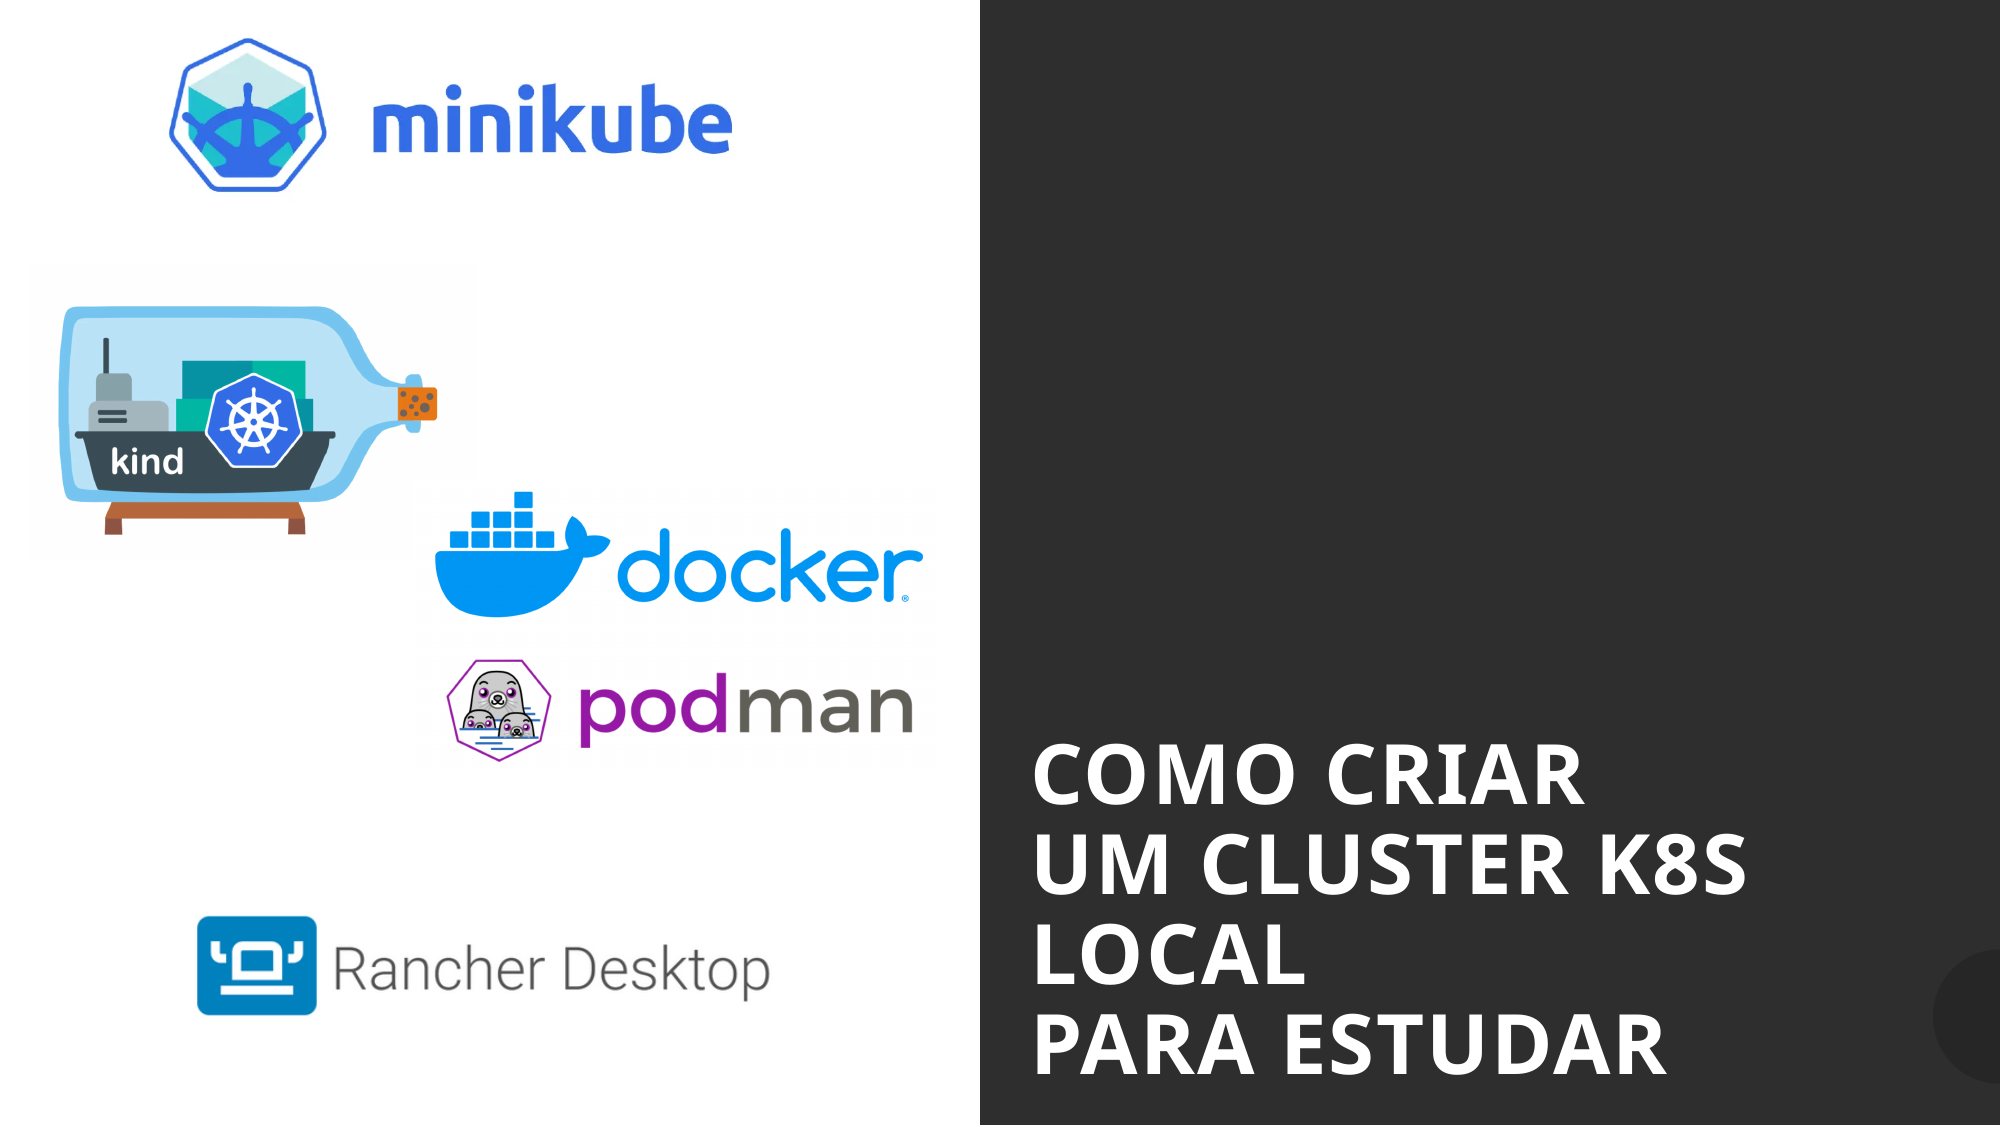

# COMO CRIAR UM CLUSTER K8S LOCAL PARA ESTUDAR